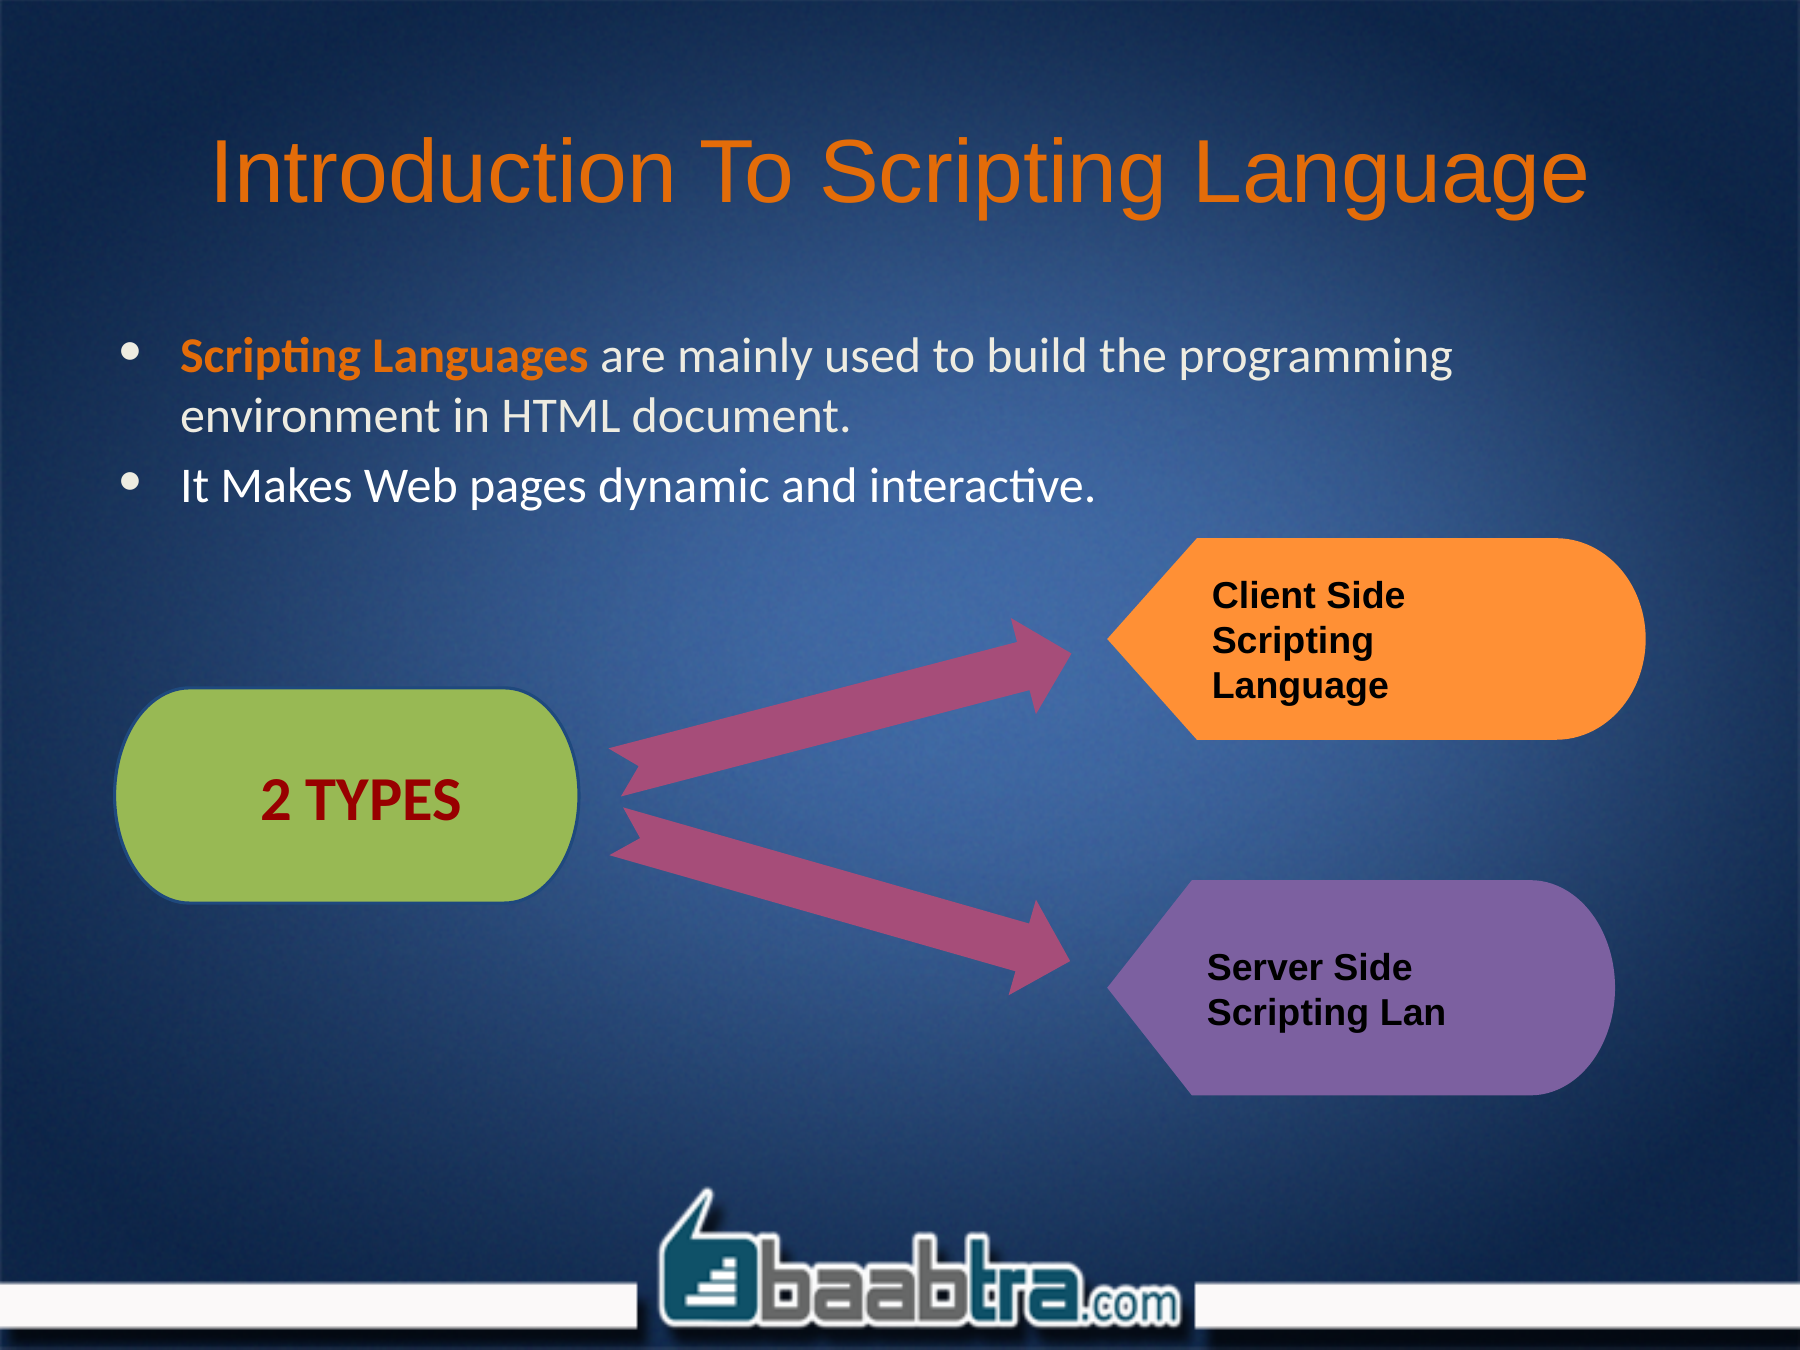

# Introduction To Scripting Language
Scripting Languages are mainly used to build the programming environment in HTML document.
It Makes Web pages dynamic and interactive.
Client Side Scripting Language
 2 TYPES
Server Side Scripting Lan